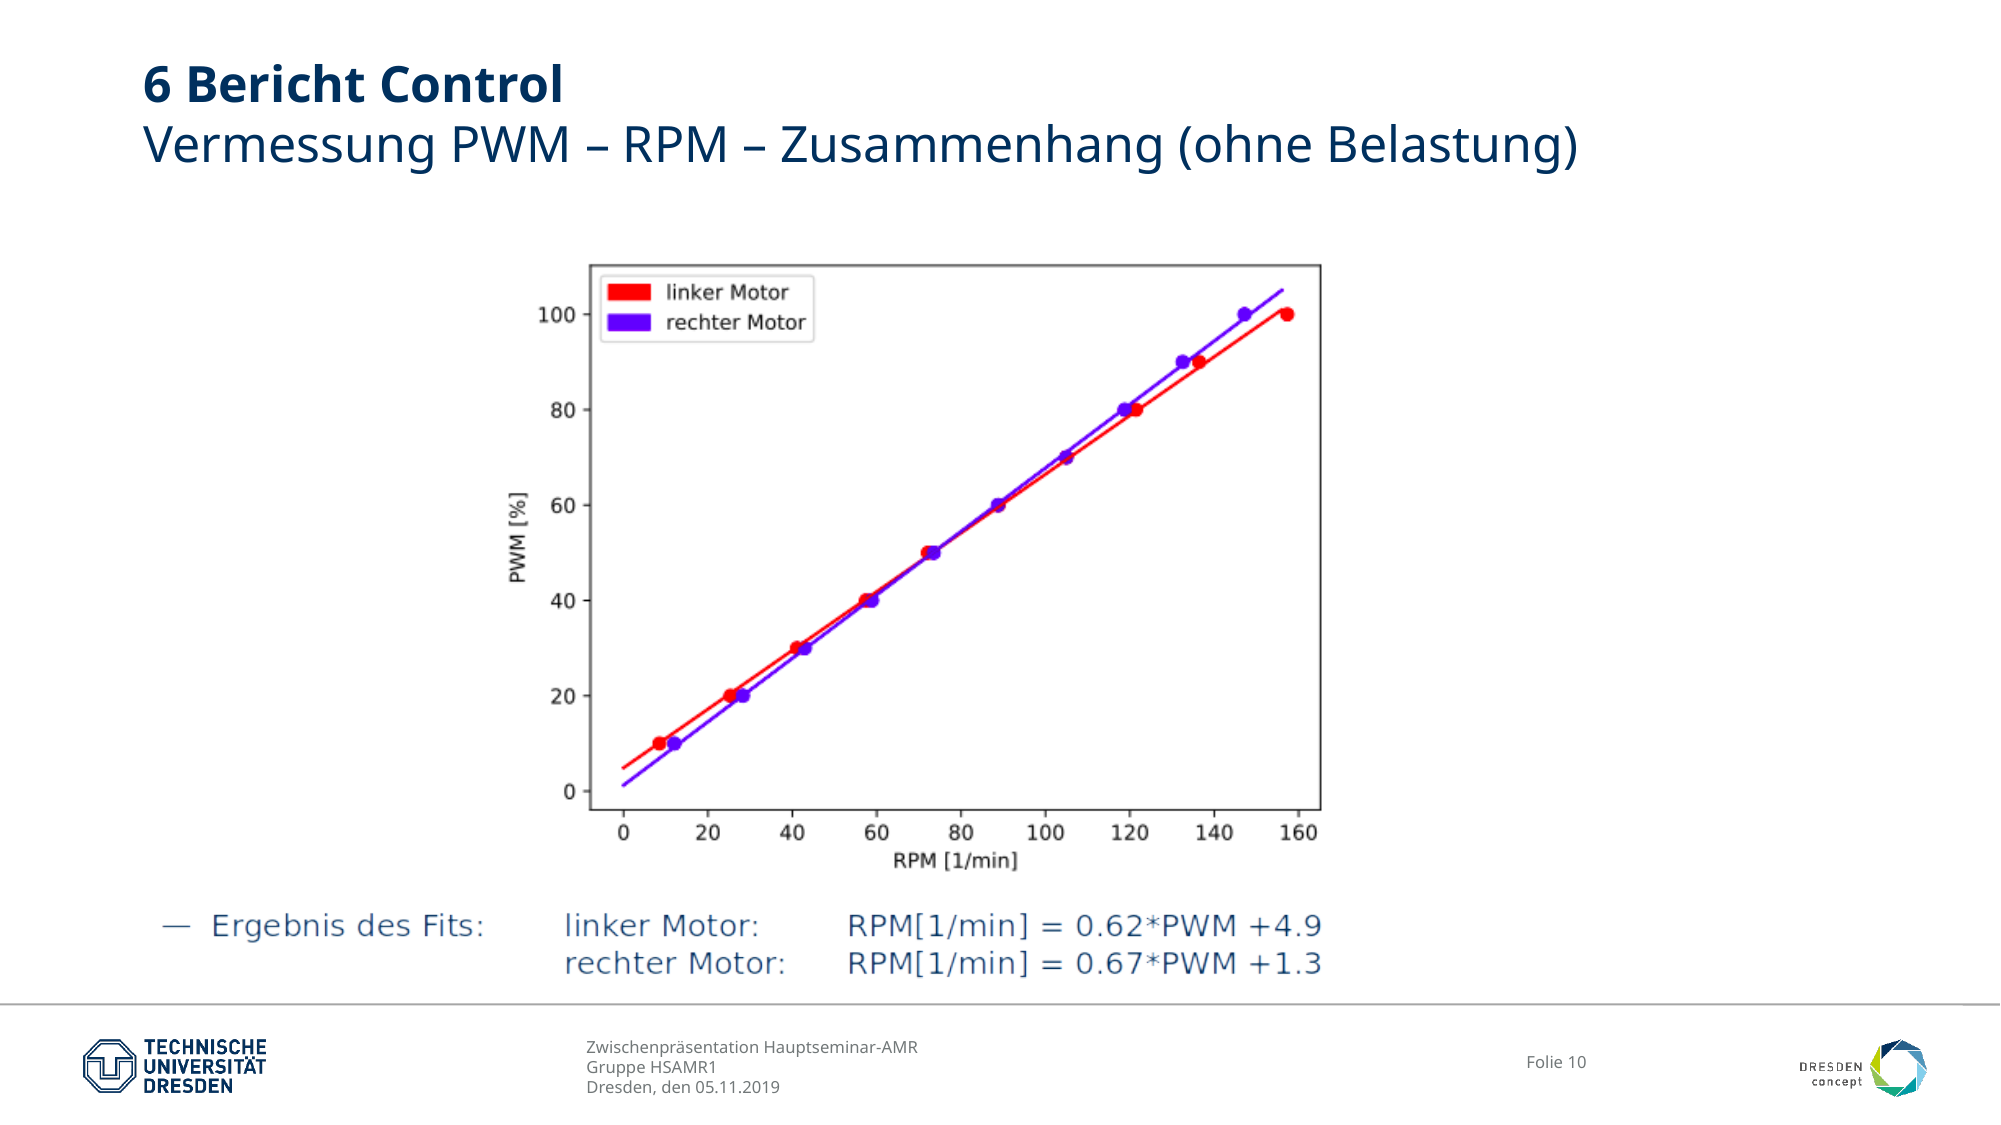

# 6 Bericht Control Vermessung PWM – RPM – Zusammenhang (ohne Belastung)